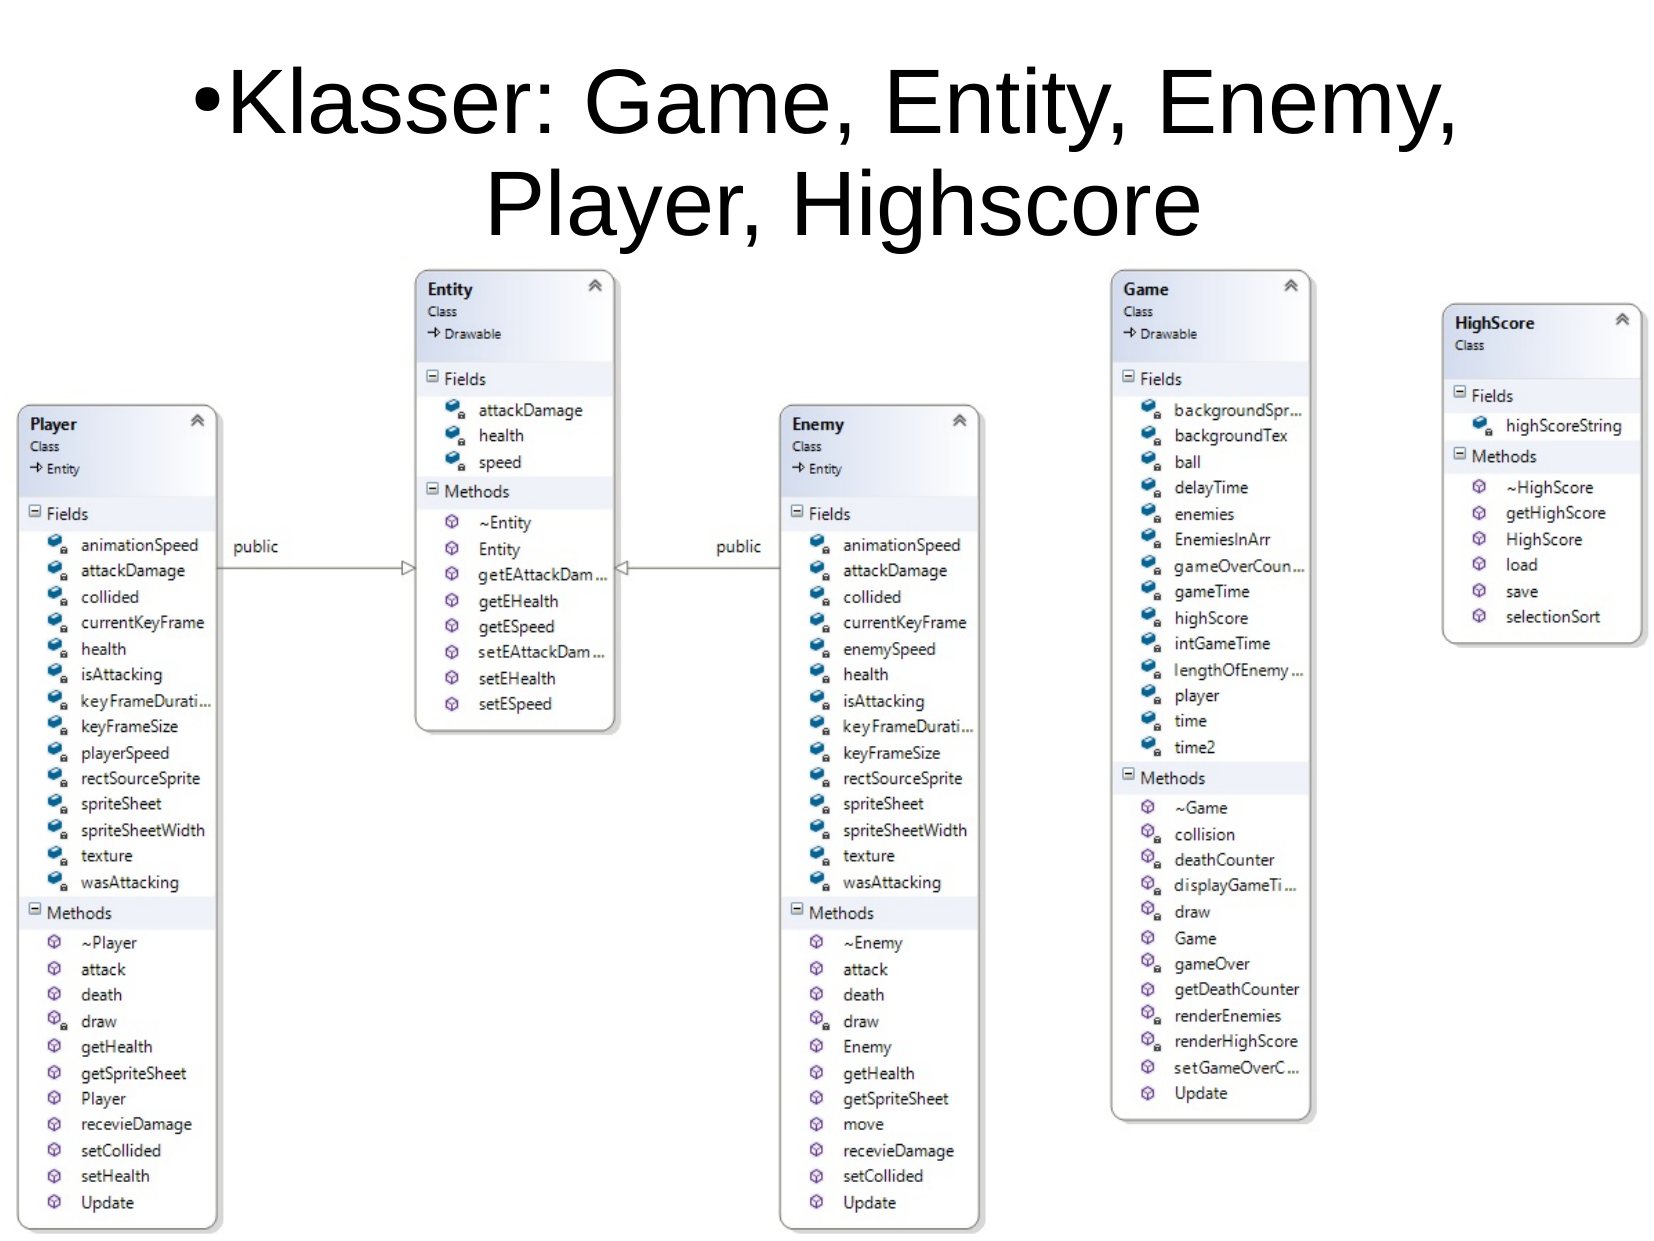

# Klasser: Game, Entity, Enemy, Player, Highscore